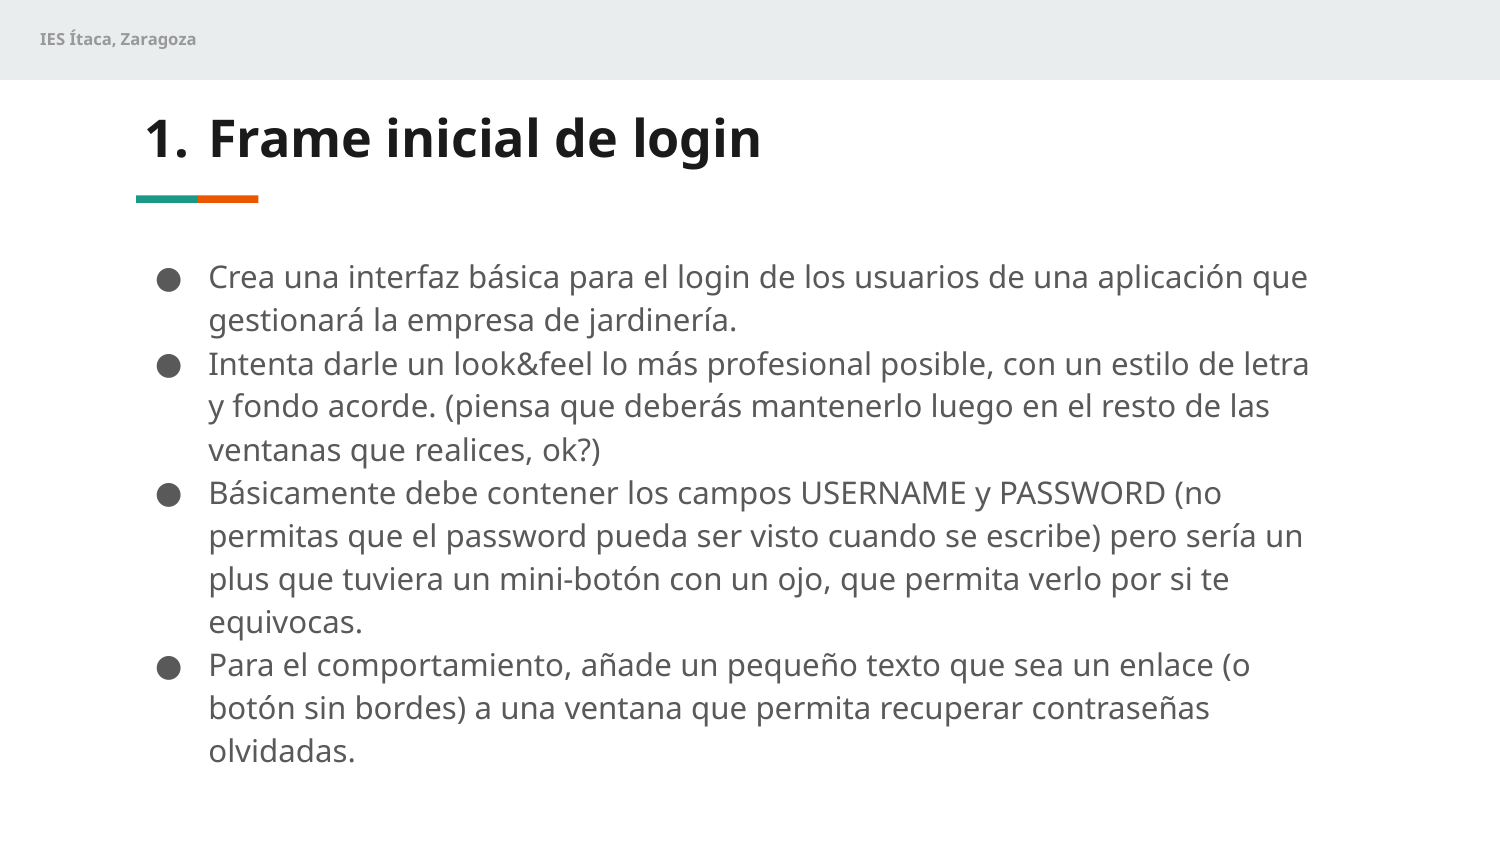

Frame inicial de login
# Crea una interfaz básica para el login de los usuarios de una aplicación que gestionará la empresa de jardinería.
Intenta darle un look&feel lo más profesional posible, con un estilo de letra y fondo acorde. (piensa que deberás mantenerlo luego en el resto de las ventanas que realices, ok?)
Básicamente debe contener los campos USERNAME y PASSWORD (no permitas que el password pueda ser visto cuando se escribe) pero sería un plus que tuviera un mini-botón con un ojo, que permita verlo por si te equivocas.
Para el comportamiento, añade un pequeño texto que sea un enlace (o botón sin bordes) a una ventana que permita recuperar contraseñas olvidadas.